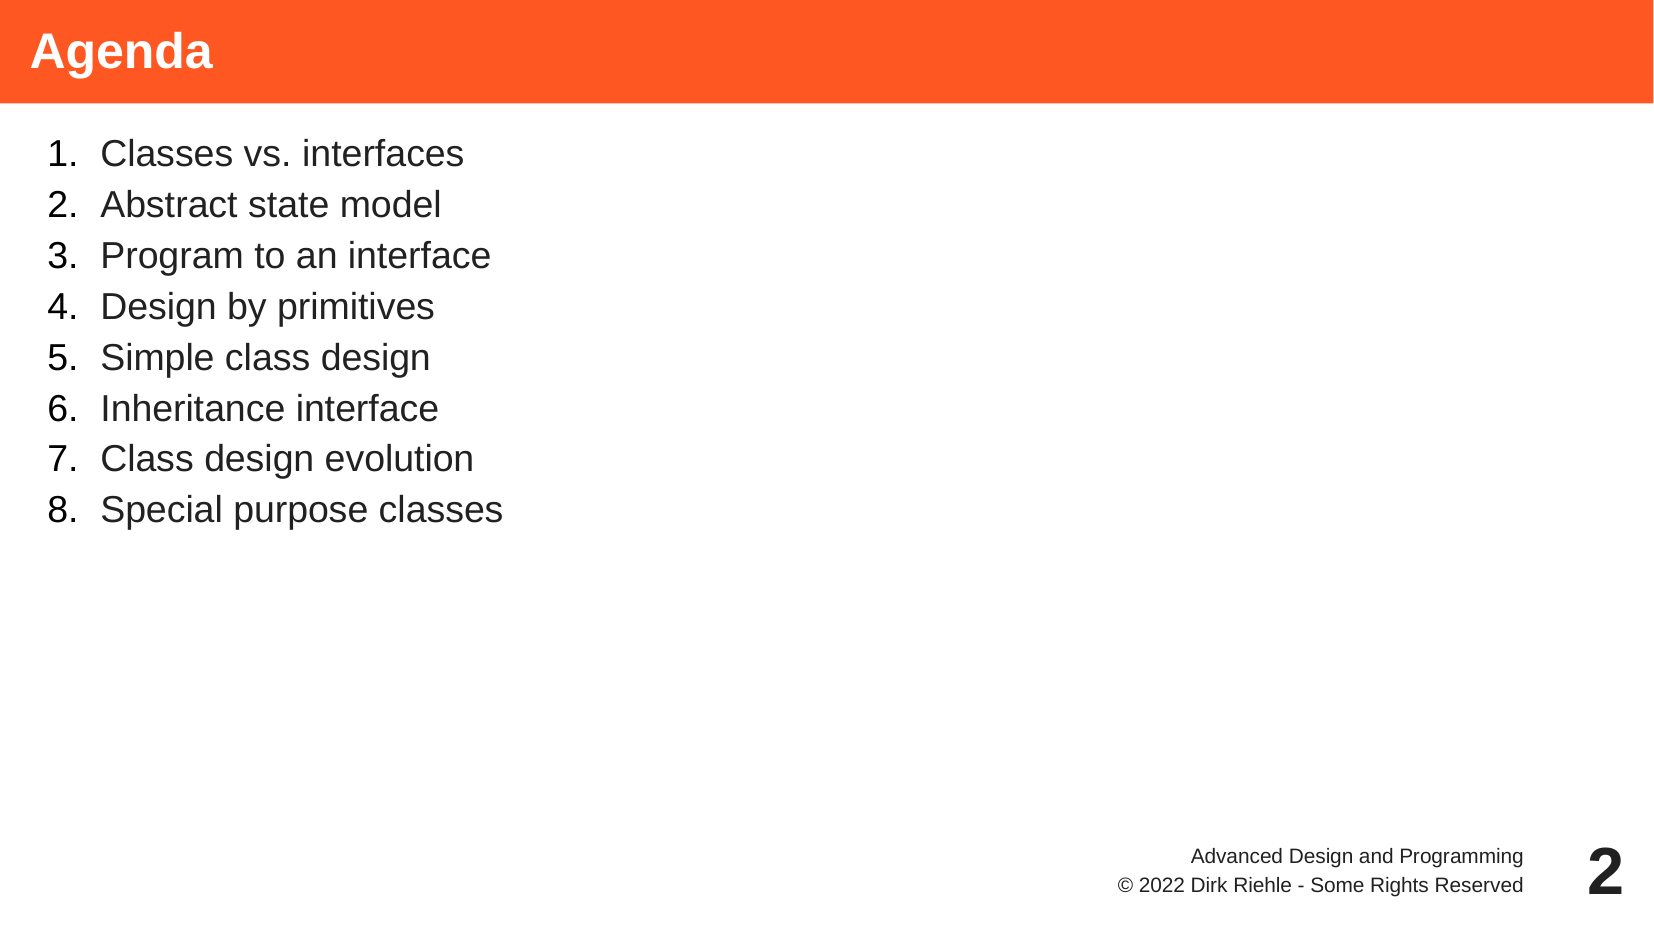

# Agenda
Classes vs. interfaces
Abstract state model
Program to an interface
Design by primitives
Simple class design
Inheritance interface
Class design evolution
Special purpose classes
Advanced Design and Programming
2
© 2022 Dirk Riehle - Some Rights Reserved